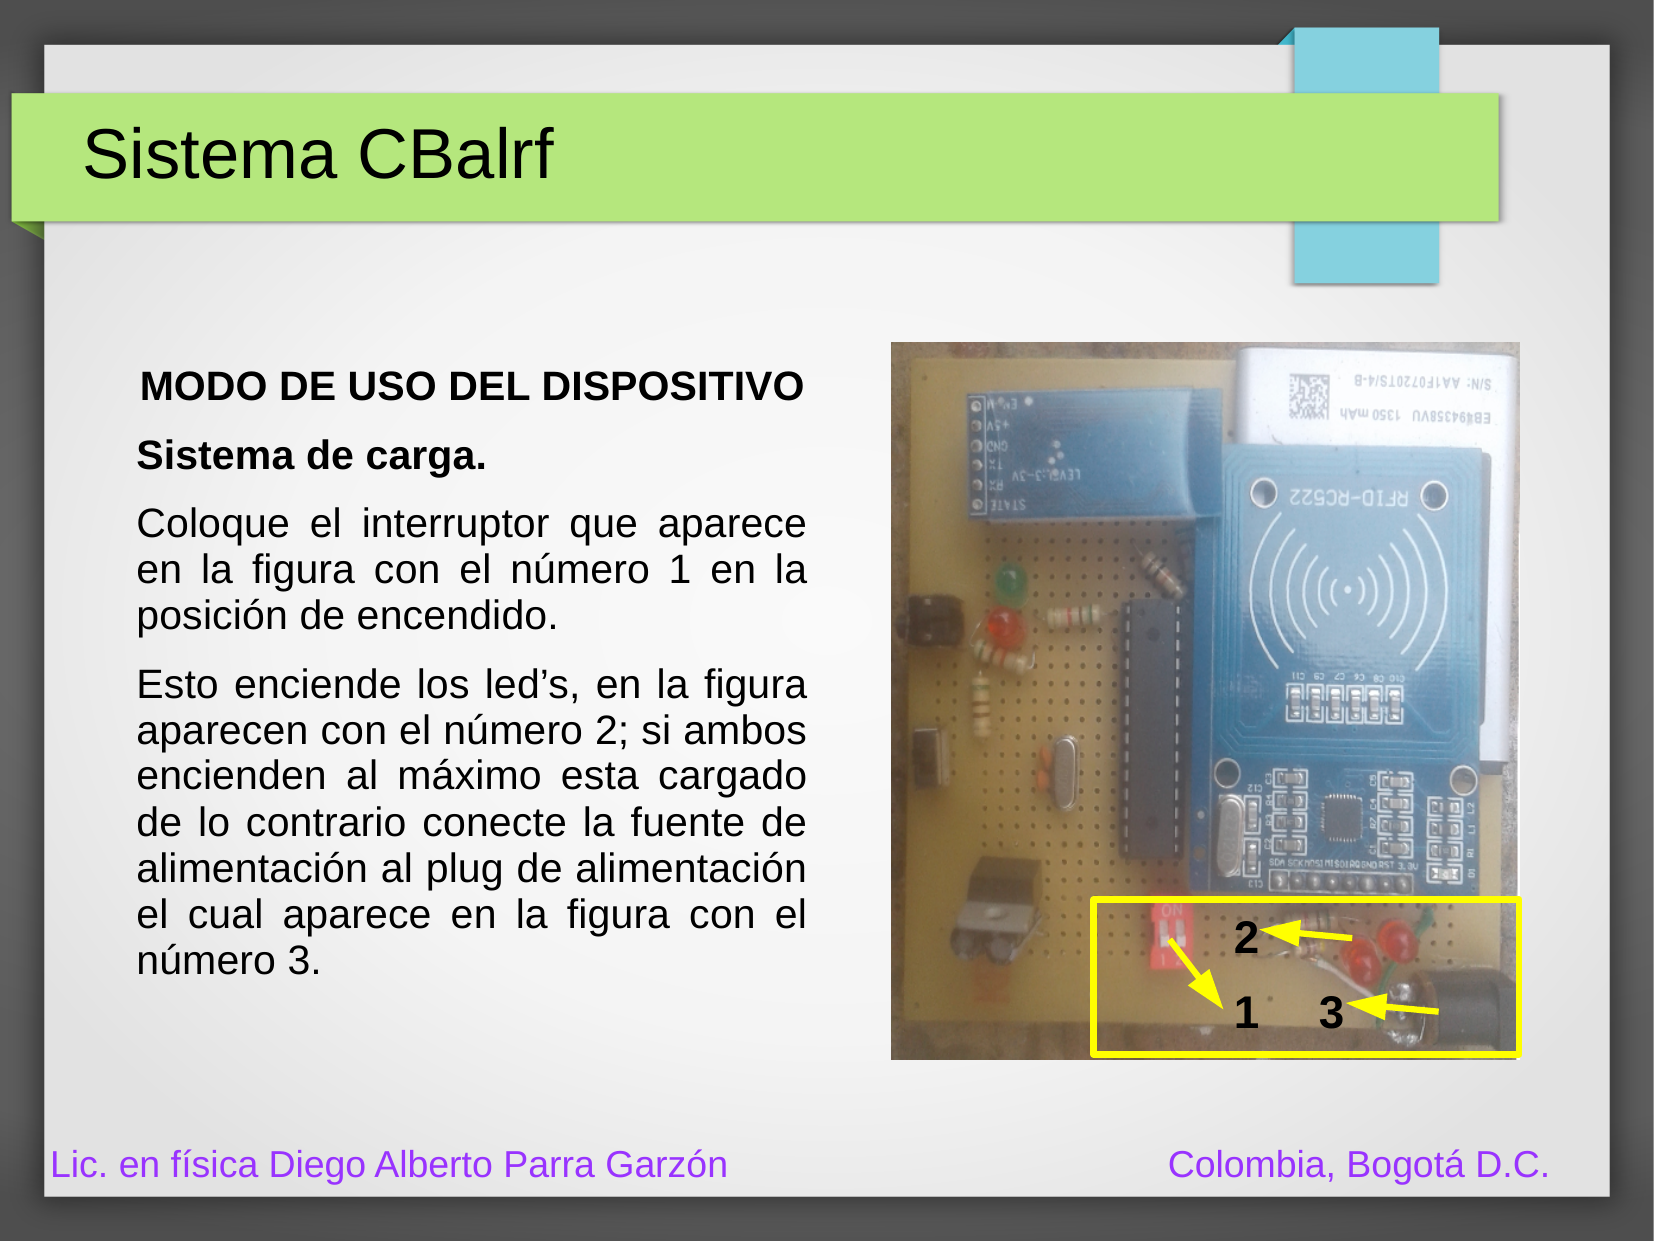

# Sistema CBalrf
MODO DE USO DEL DISPOSITIVO
Sistema de carga.
Coloque el interruptor que aparece en la figura con el número 1 en la posición de encendido.
Esto enciende los led’s, en la figura aparecen con el número 2; si ambos encienden al máximo esta cargado de lo contrario conecte la fuente de alimentación al plug de alimentación el cual aparece en la figura con el número 3.
2
1
3
Lic. en física Diego Alberto Parra Garzón						 Colombia, Bogotá D.C.